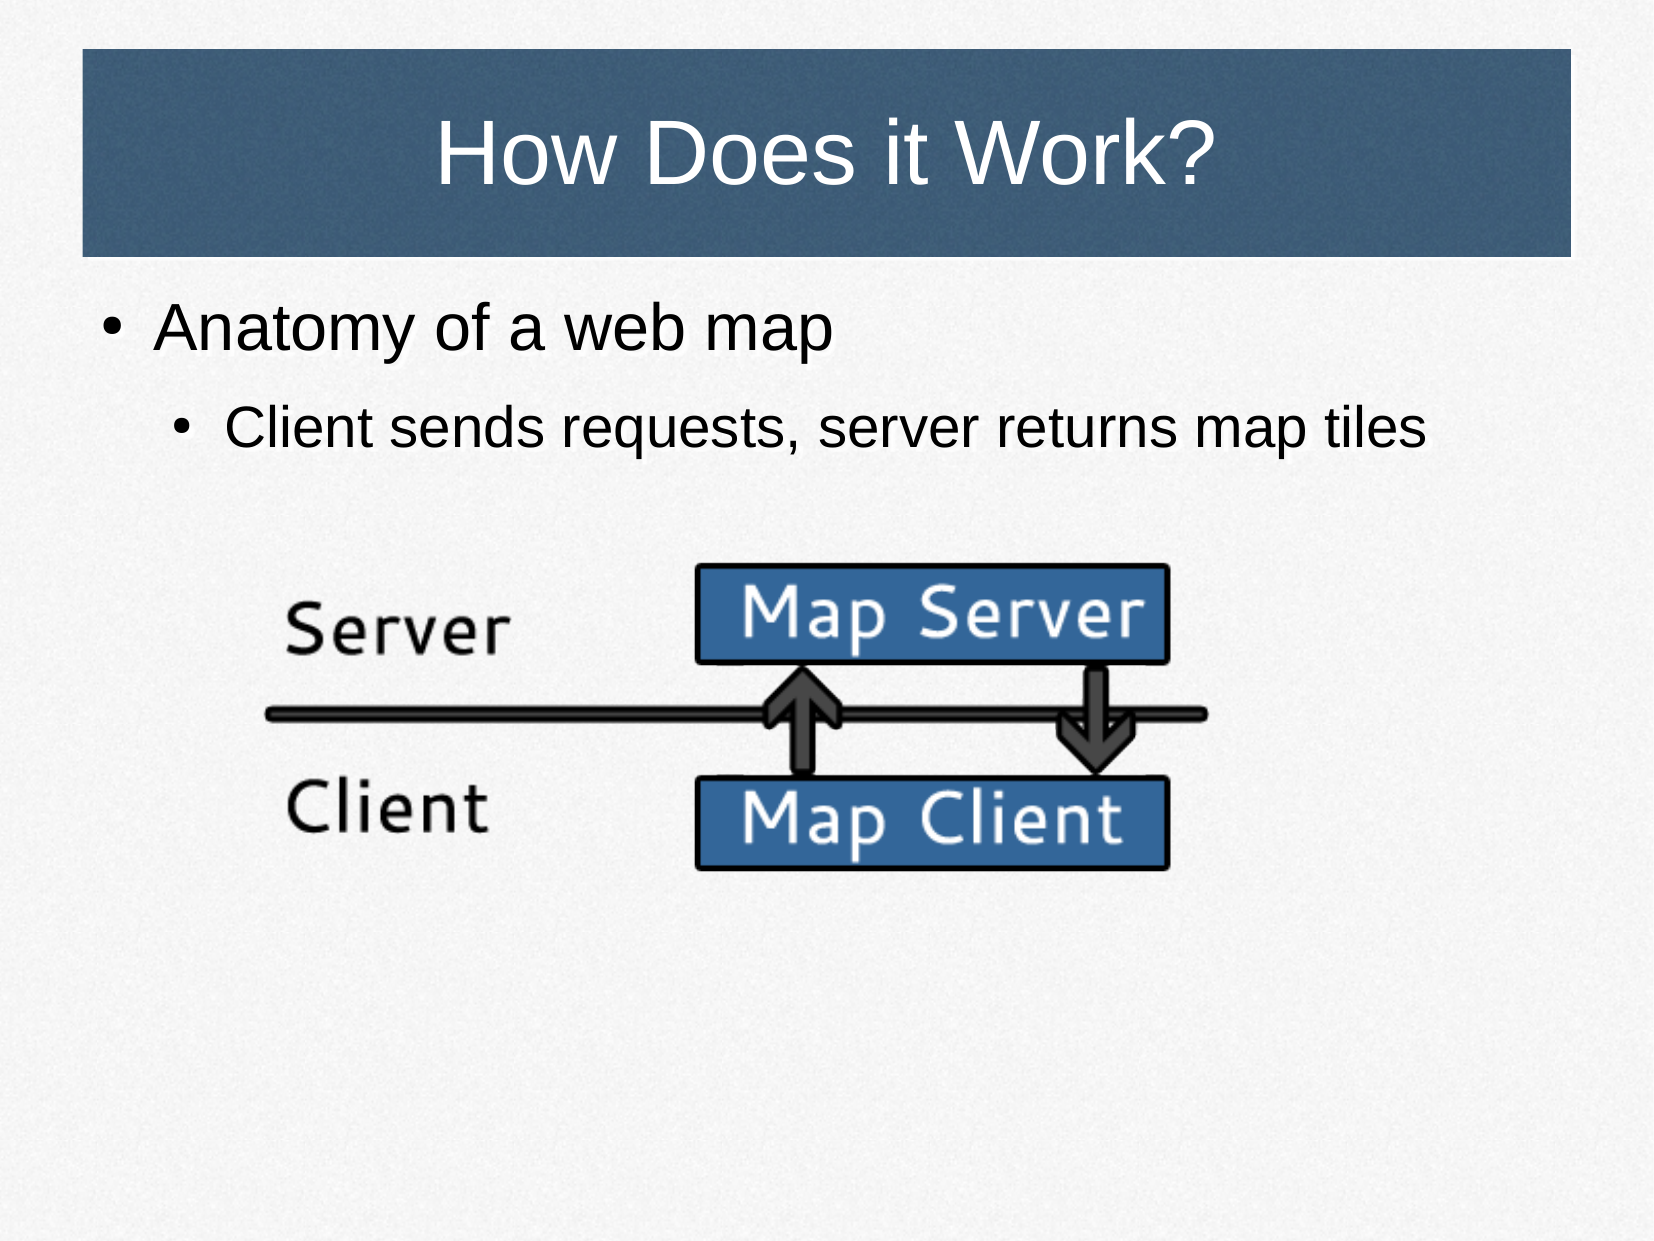

# How Does it Work?
Anatomy of a web map
Client sends requests, server returns map tiles